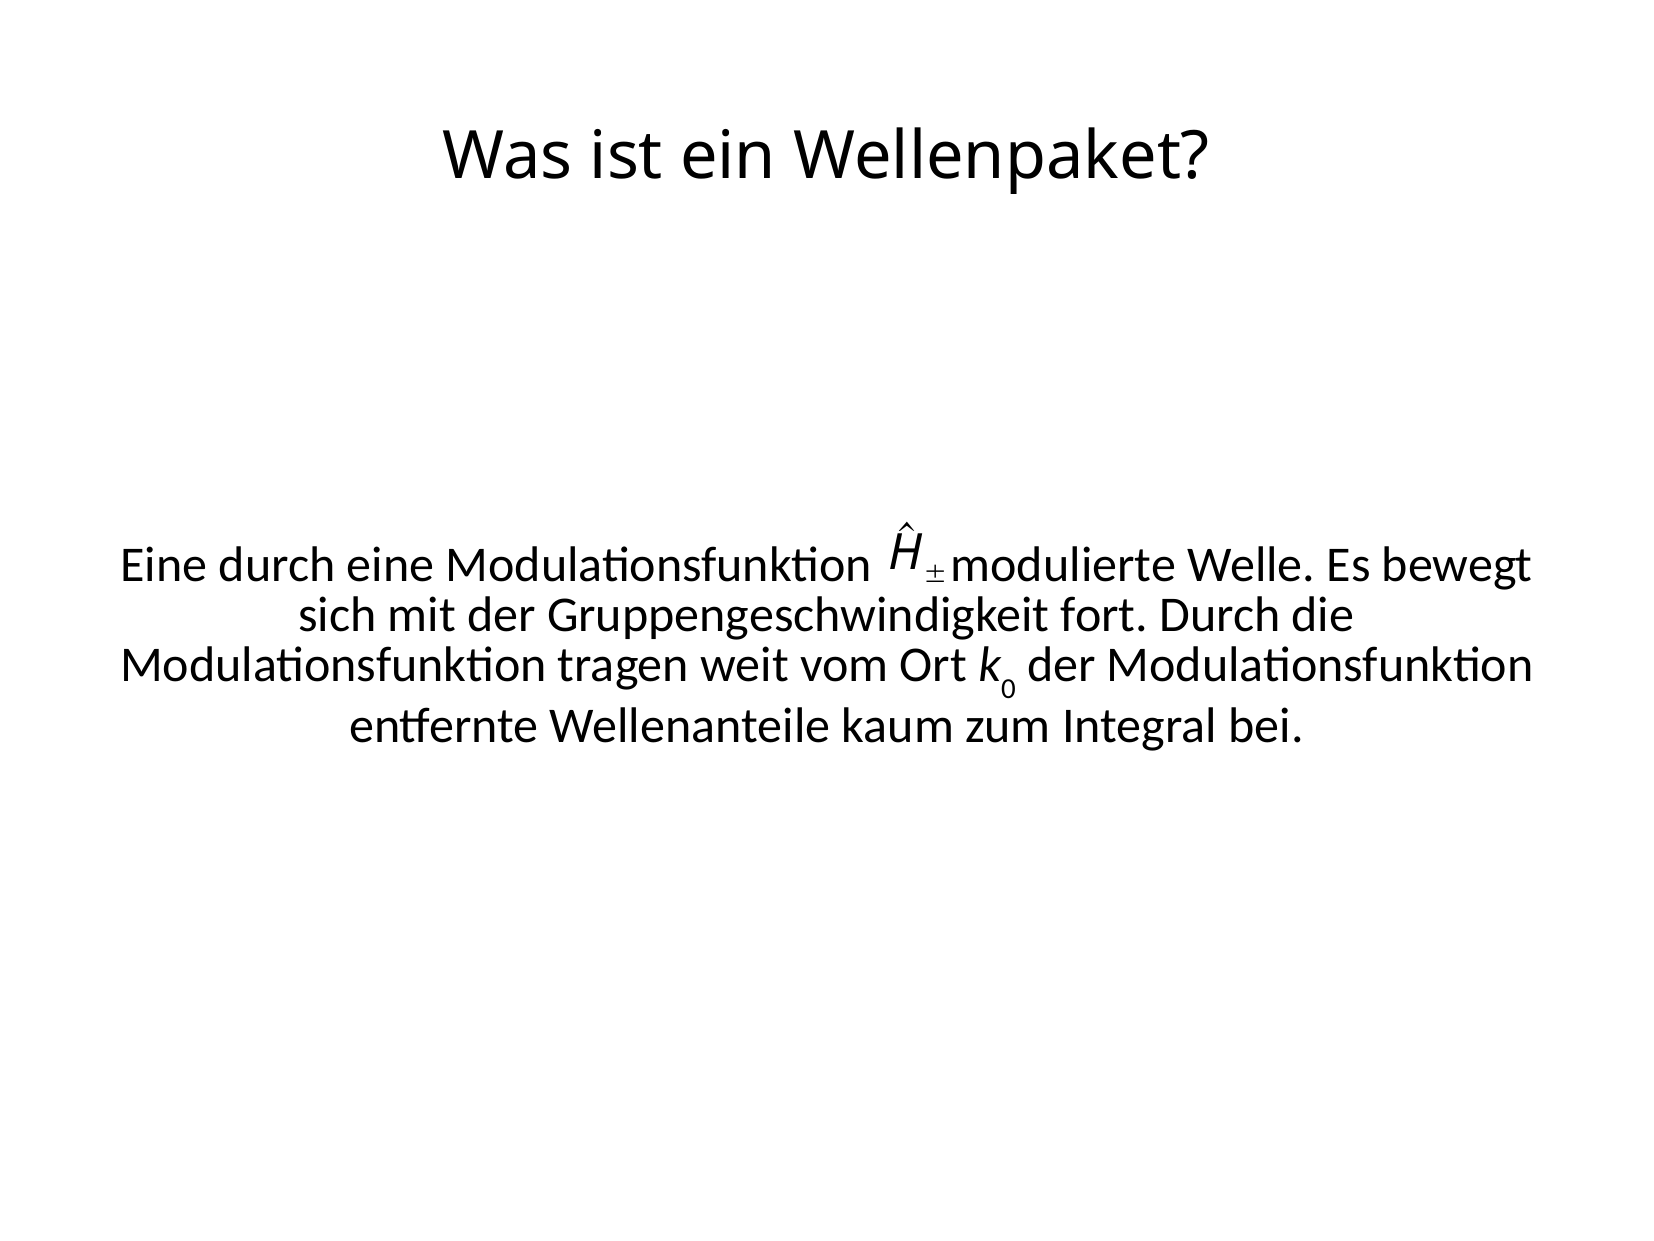

# Was ist ein Wellenpaket?
Eine durch eine Modulationsfunktion modulierte Welle. Es bewegt sich mit der Gruppengeschwindigkeit fort. Durch die Modulationsfunktion tragen weit vom Ort k0 der Modulationsfunktion entfernte Wellenanteile kaum zum Integral bei.